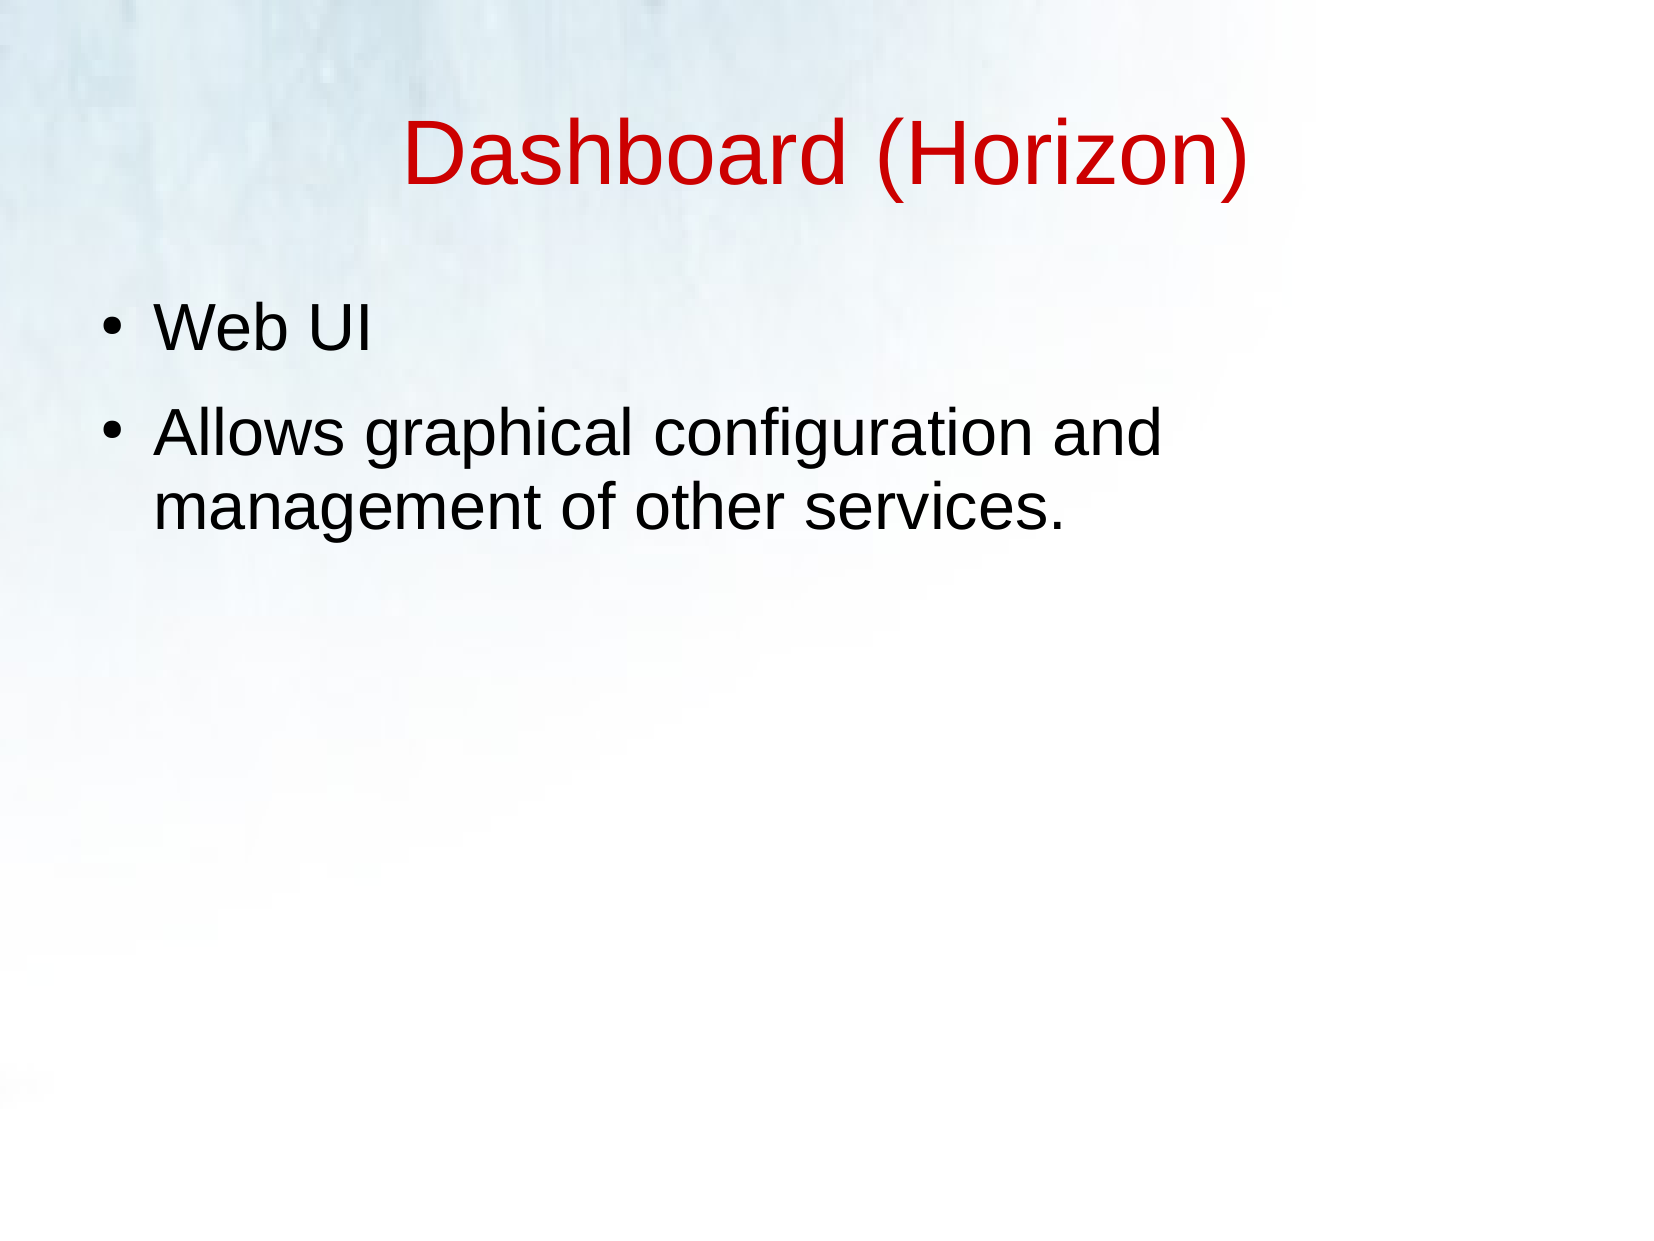

# Dashboard (Horizon)
Web UI
Allows graphical configuration and management of other services.